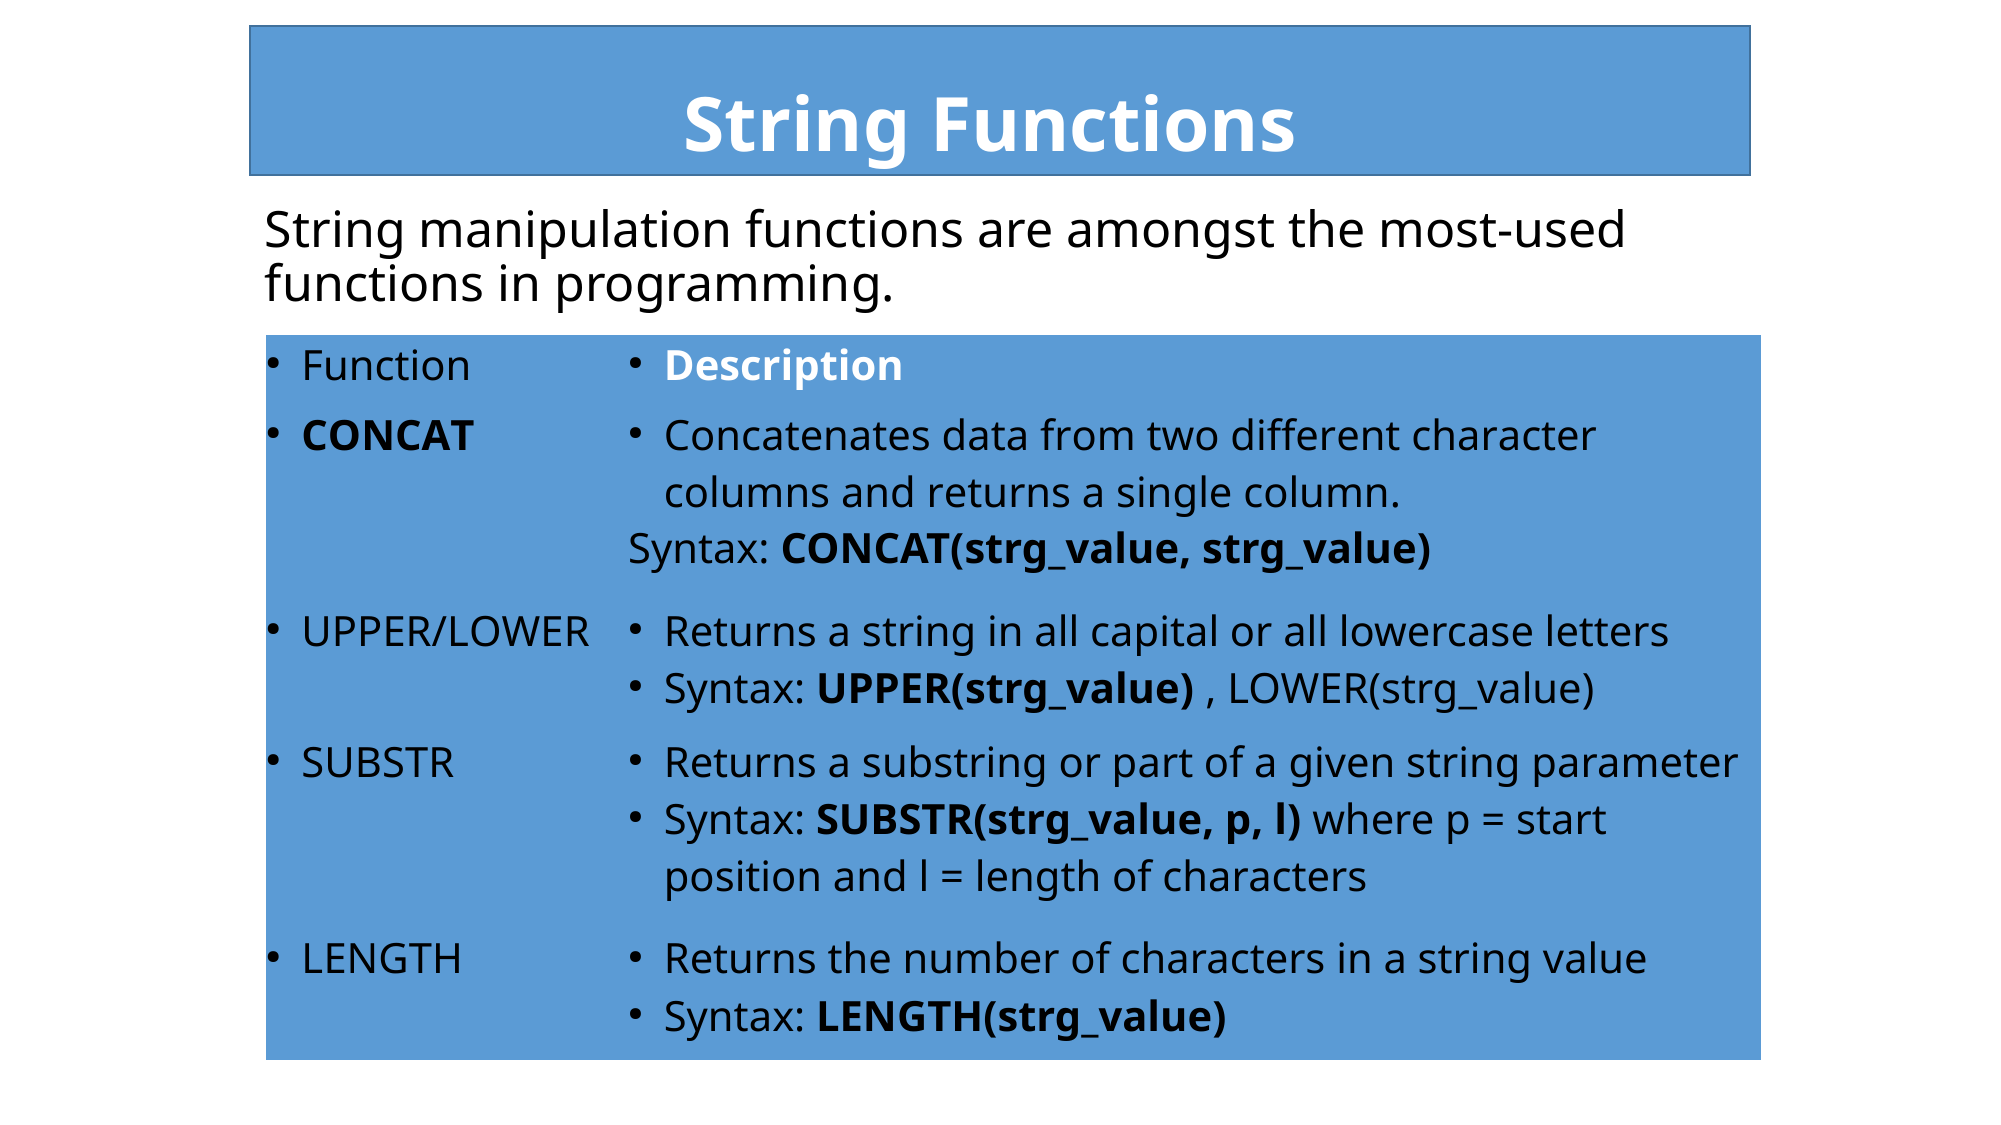

# String Functions
String manipulation functions are amongst the most-used functions in programming.
| Function | Description |
| --- | --- |
| CONCAT | Concatenates data from two different character columns and returns a single column. Syntax: CONCAT(strg\_value, strg\_value) |
| UPPER/LOWER | Returns a string in all capital or all lowercase letters Syntax: UPPER(strg\_value) , LOWER(strg\_value) |
| SUBSTR | Returns a substring or part of a given string parameter Syntax: SUBSTR(strg\_value, p, l) where p = start position and l = length of characters |
| LENGTH | Returns the number of characters in a string value Syntax: LENGTH(strg\_value) |